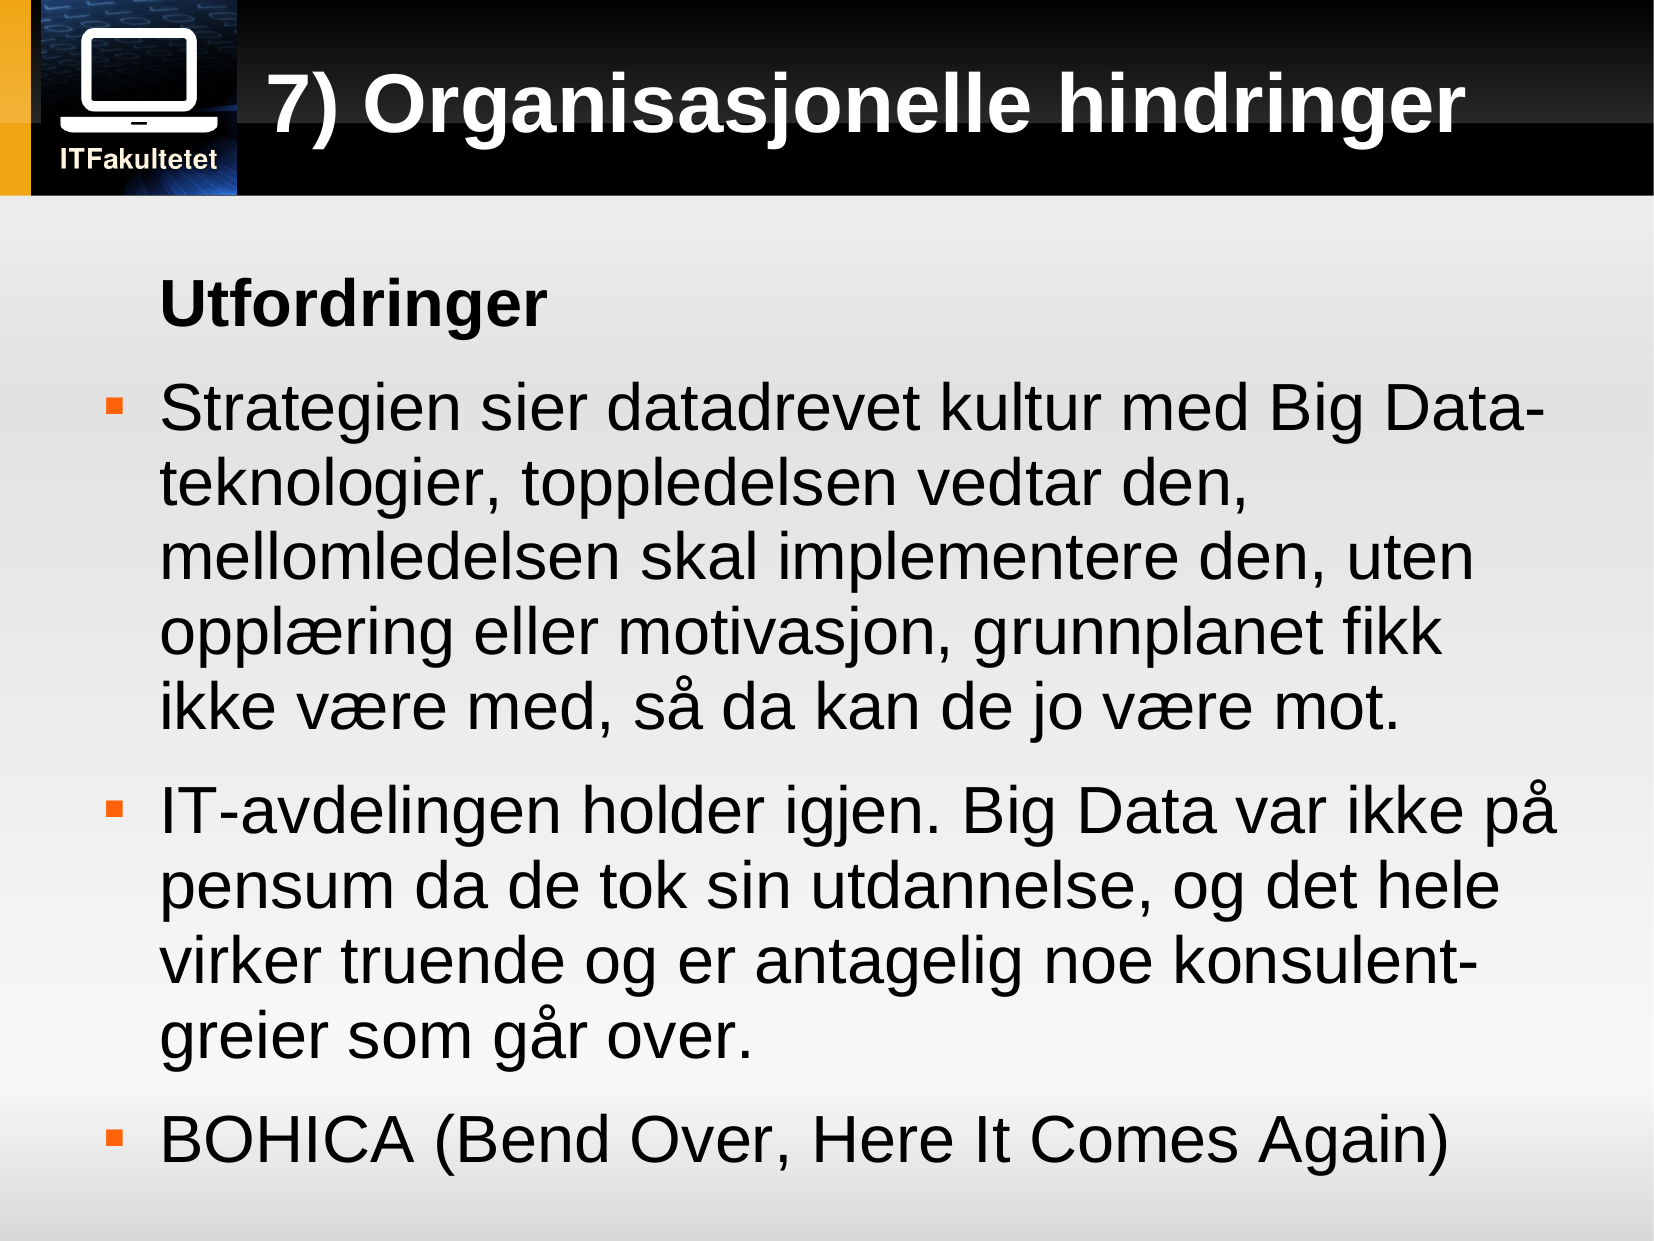

# 7) Organisasjonelle hindringer
Utfordringer
Strategien sier datadrevet kultur med Big Data-teknologier, toppledelsen vedtar den, mellomledelsen skal implementere den, uten opplæring eller motivasjon, grunnplanet fikk ikke være med, så da kan de jo være mot.
IT-avdelingen holder igjen. Big Data var ikke på pensum da de tok sin utdannelse, og det hele virker truende og er antagelig noe konsulent-greier som går over.
BOHICA (Bend Over, Here It Comes Again)